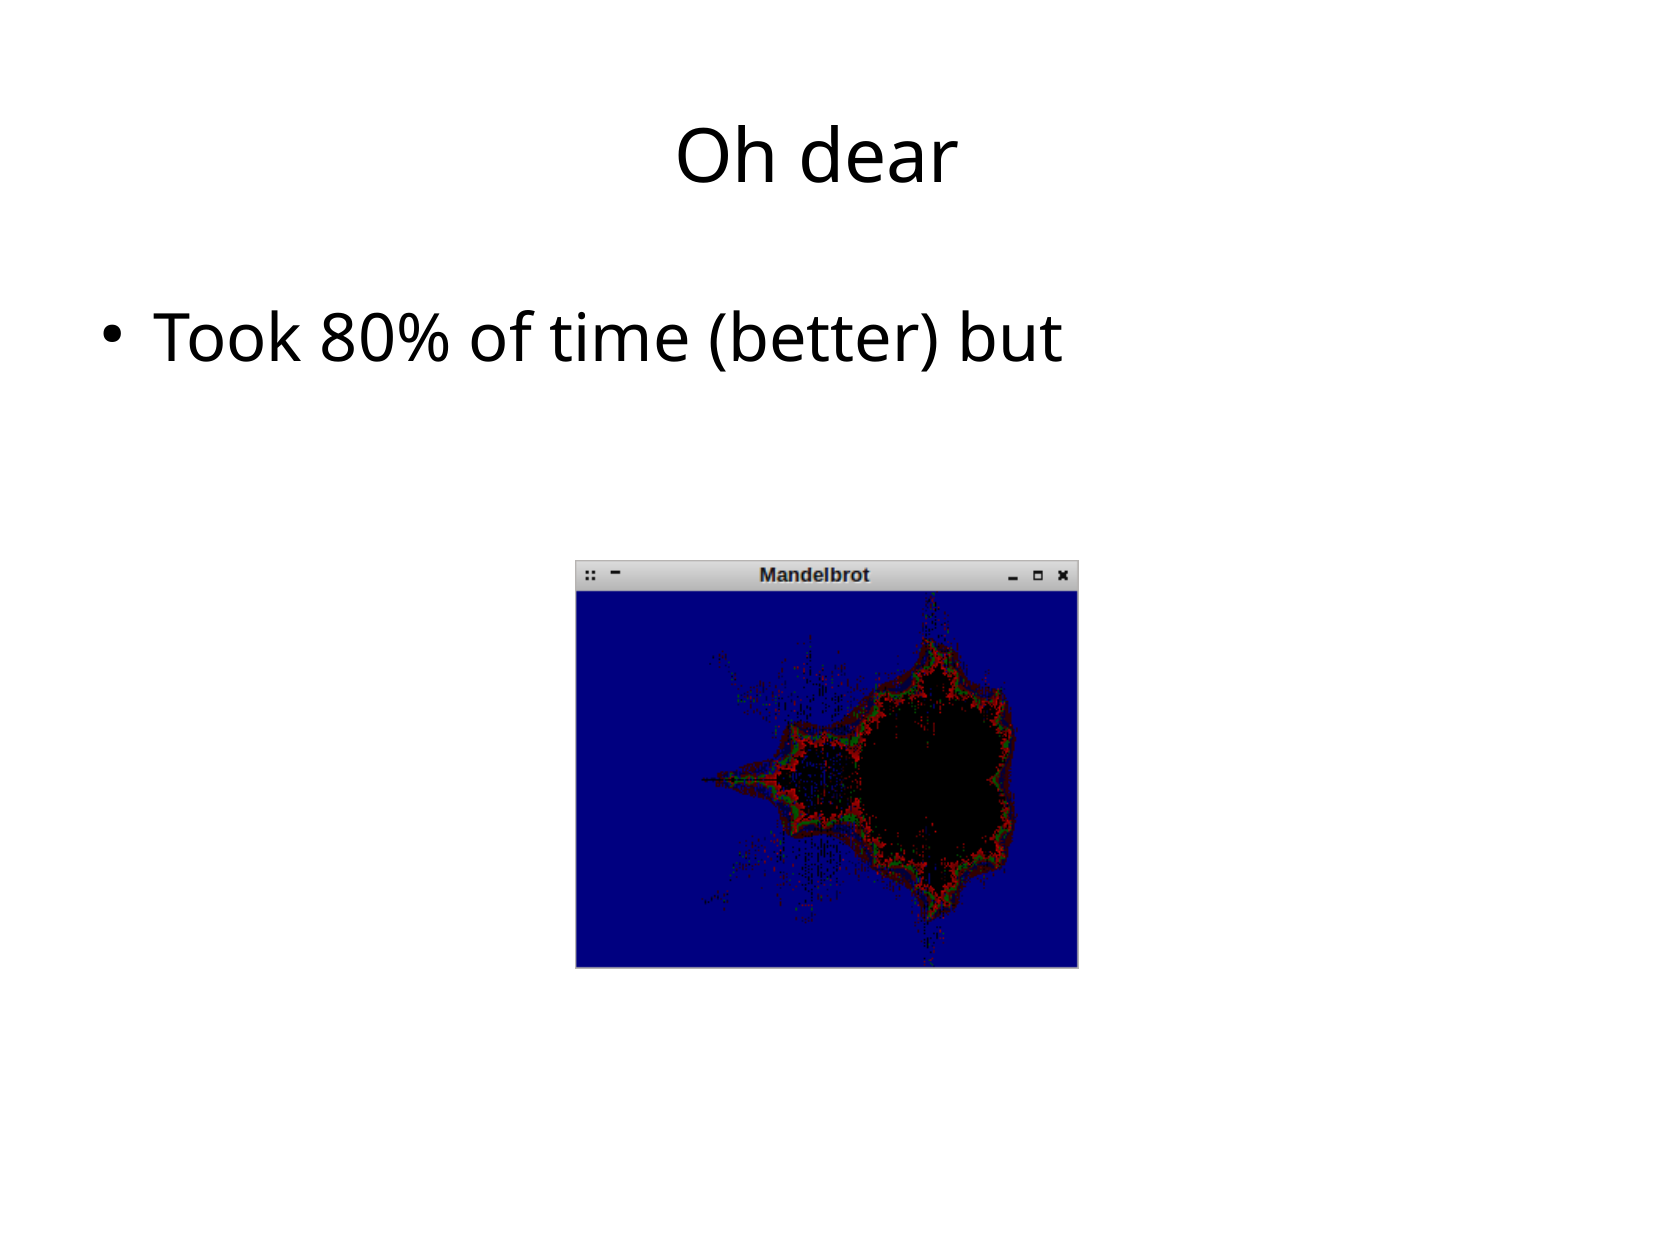

# Oh dear
Took 80% of time (better) but